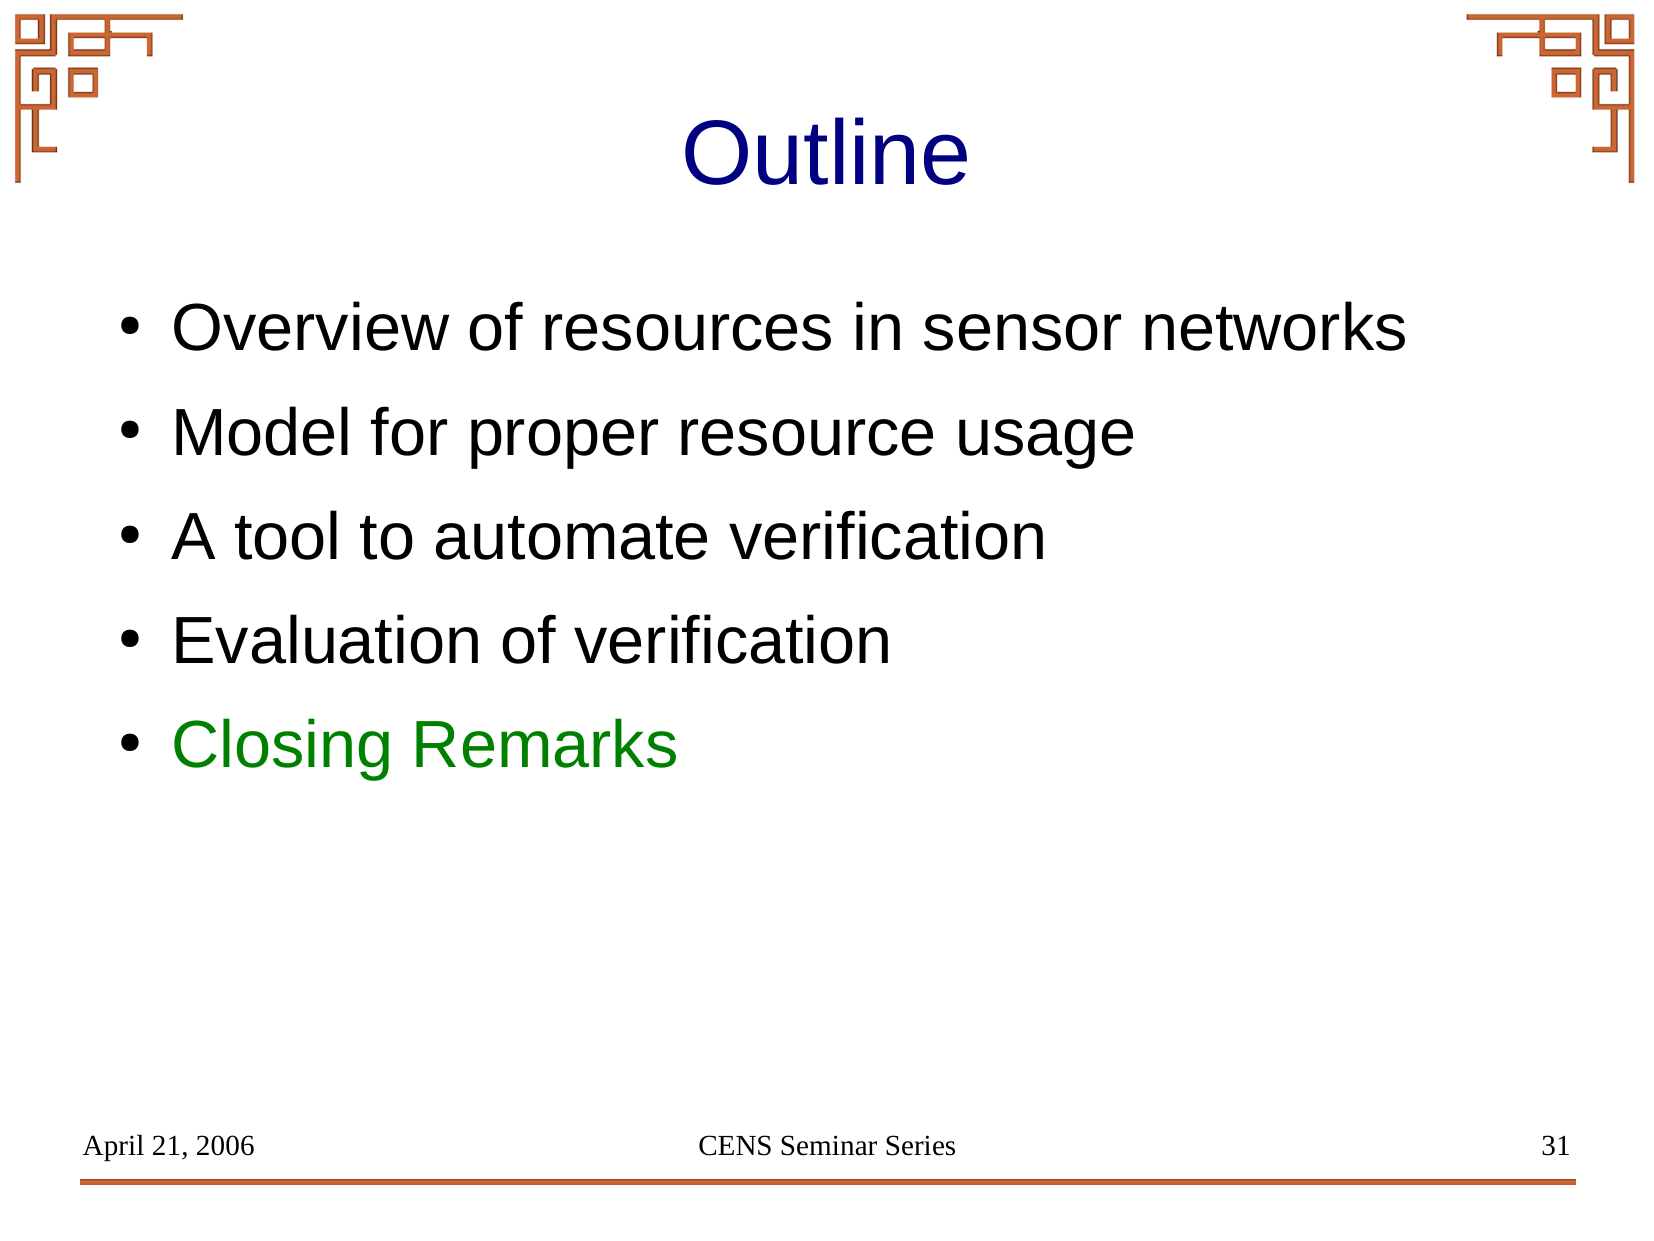

# Outline
Overview of resources in sensor networks
Model for proper resource usage
A tool to automate verification
Evaluation of verification
Closing Remarks
April 21, 2006
CENS Seminar Series
31